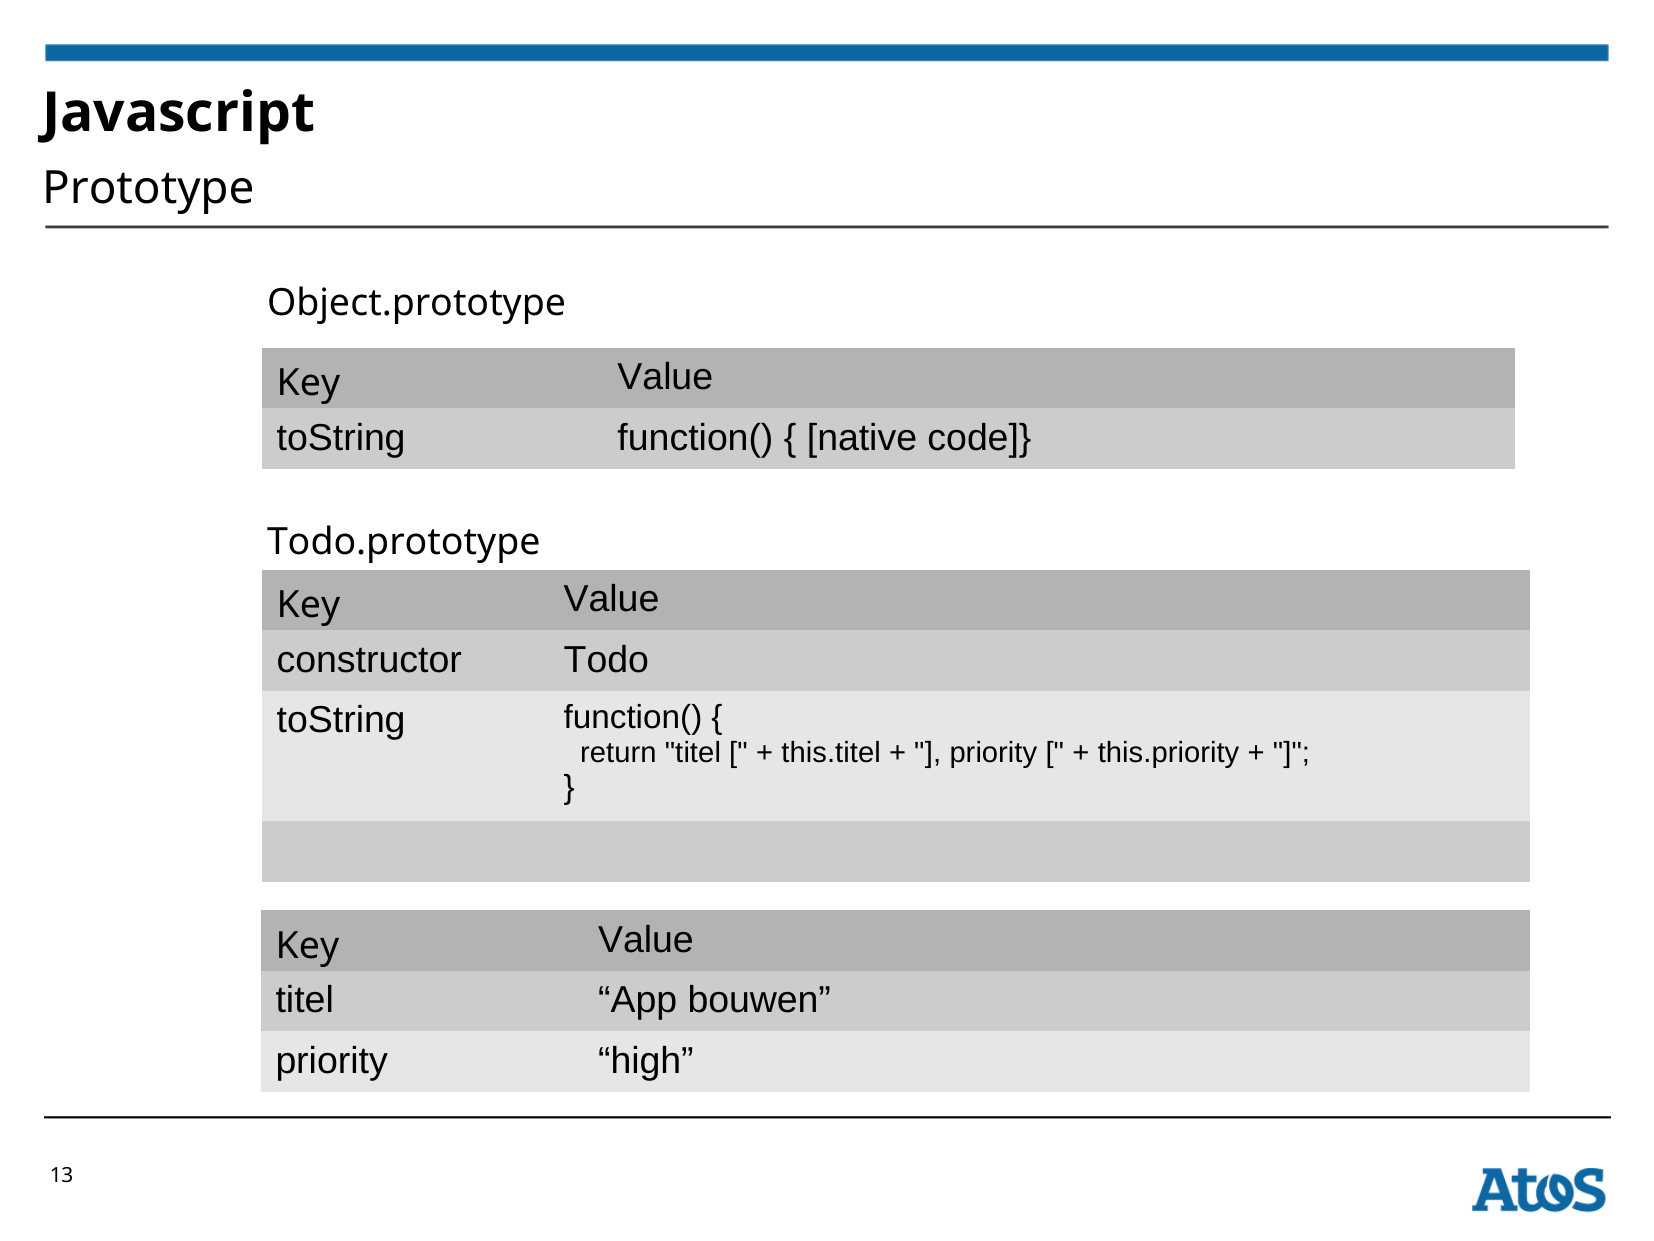

# Javascript
Prototype
Object.prototype
| Key | Value |
| --- | --- |
| toString | function() { [native code]} |
Todo.prototype
| Key | Value |
| --- | --- |
| constructor | Todo |
| toString | function() { return "titel [" + this.titel + "], priority [" + this.priority + "]"; } |
| | |
bitcoinInstance
| Key | Value |
| --- | --- |
| titel | “App bouwen” |
| priority | “high” |